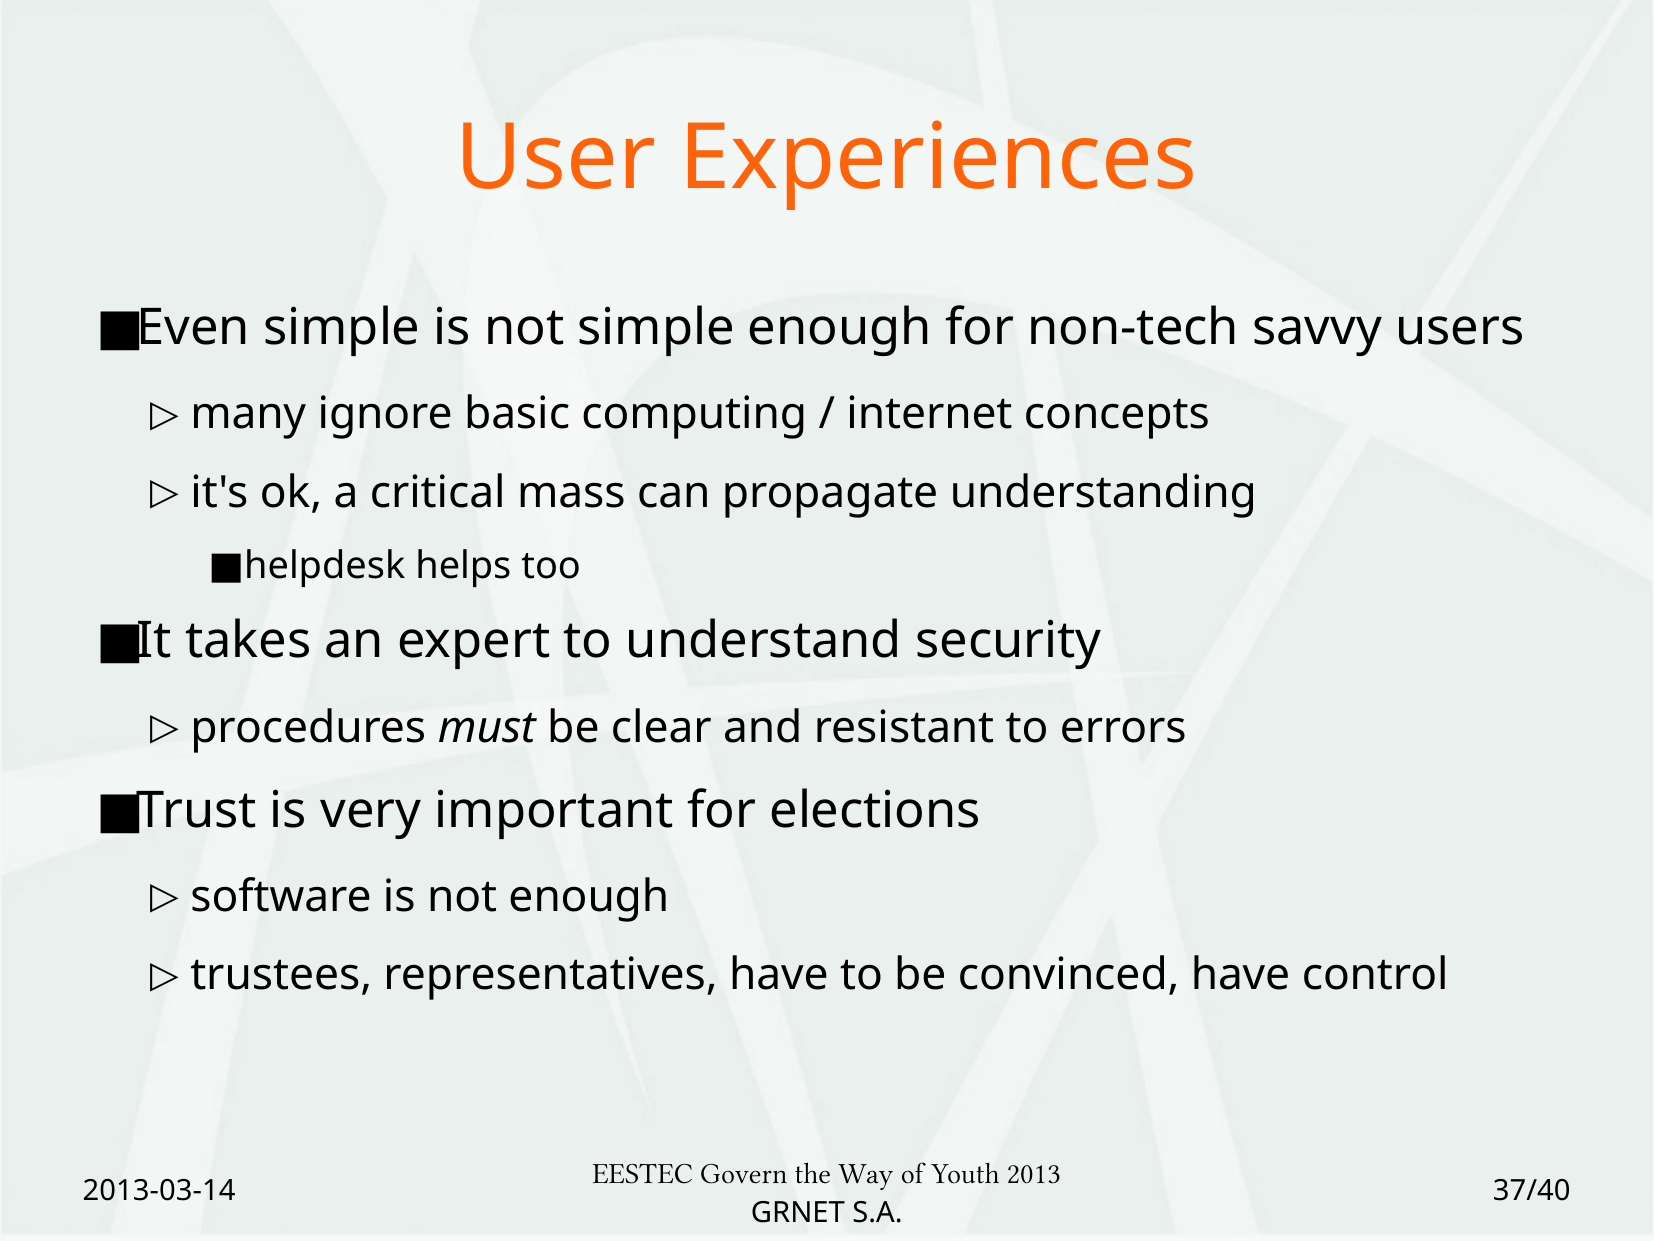

# User Experiences
Even simple is not simple enough for non-tech savvy users
many ignore basic computing / internet concepts
it's ok, a critical mass can propagate understanding
helpdesk helps too
It takes an expert to understand security
procedures must be clear and resistant to errors
Trust is very important for elections
software is not enough
trustees, representatives, have to be convinced, have control
GRNET S.A.
2013-03-14
37